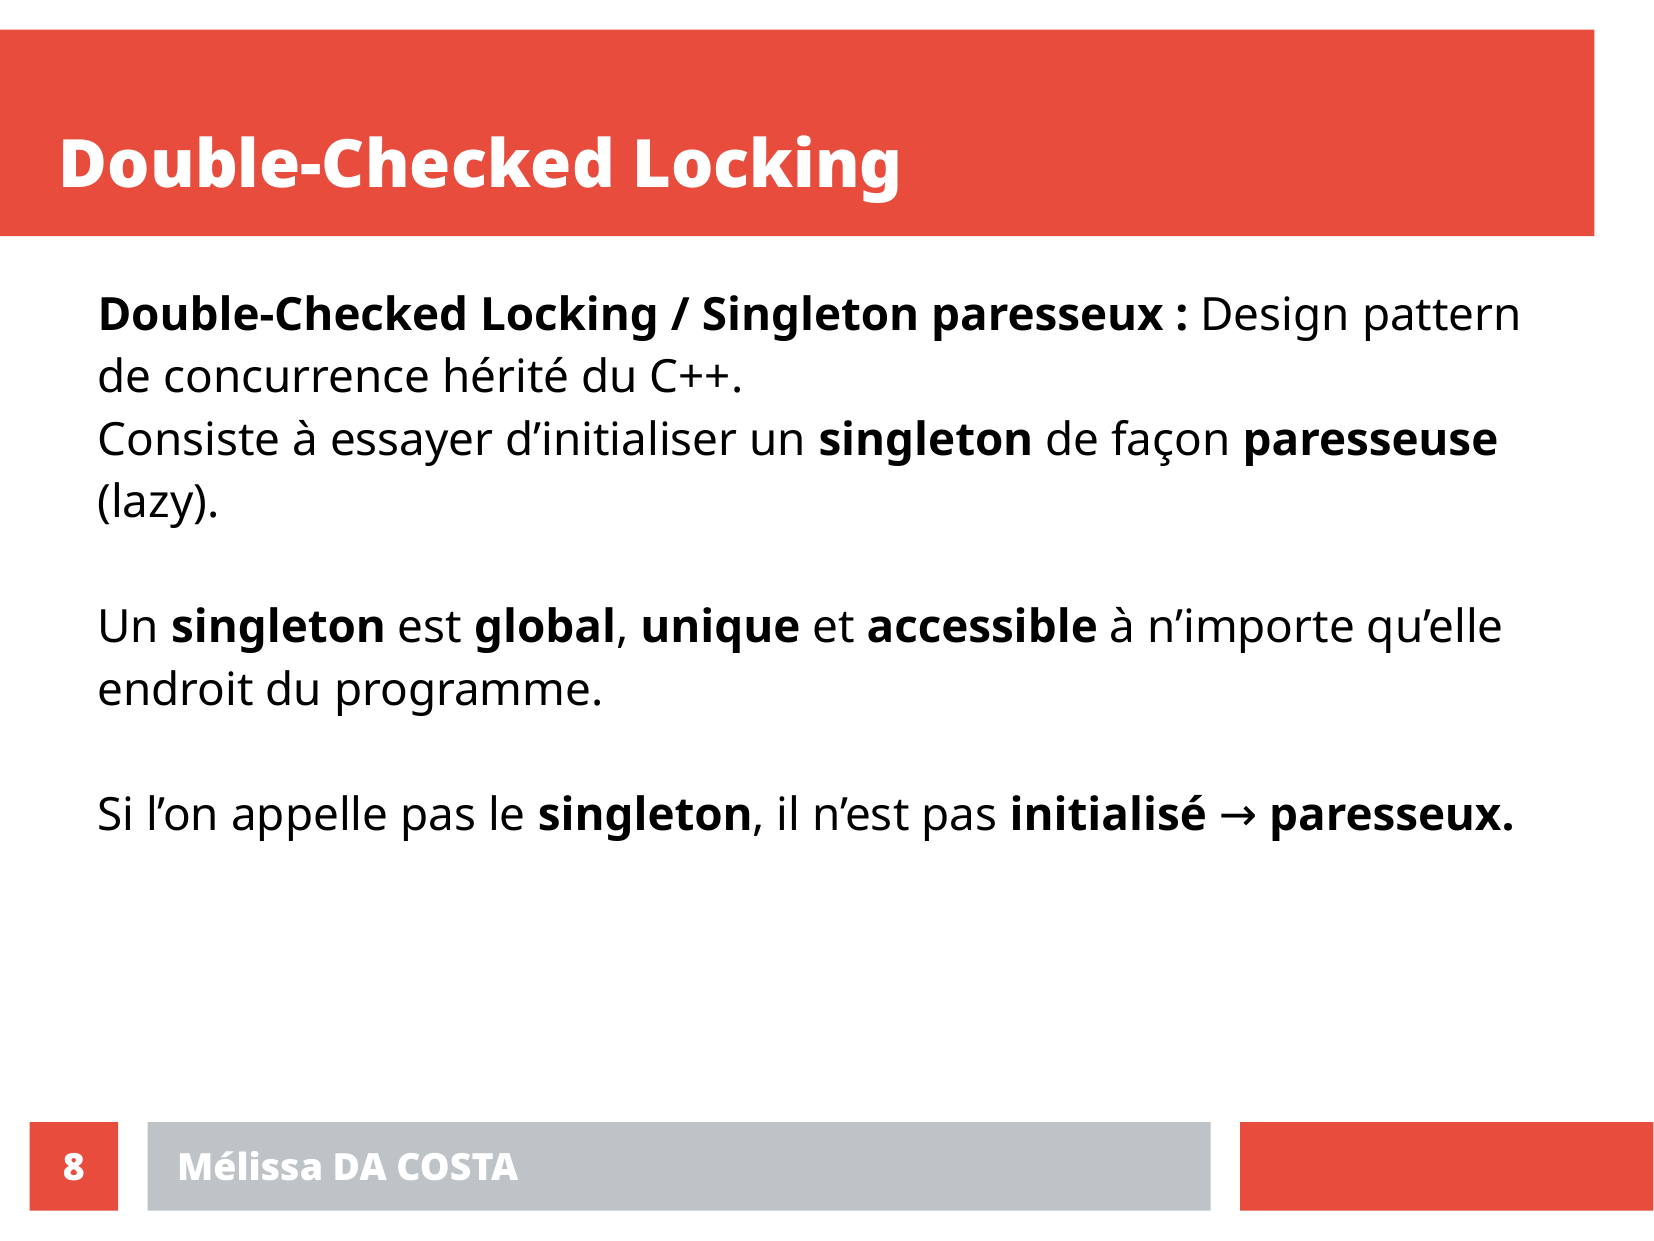

# Double-Checked Locking
Double-Checked Locking / Singleton paresseux : Design pattern de concurrence hérité du C++.
Consiste à essayer d’initialiser un singleton de façon paresseuse (lazy).
Un singleton est global, unique et accessible à n’importe qu’elle endroit du programme.
Si l’on appelle pas le singleton, il n’est pas initialisé → paresseux.
8
Mélissa DA COSTA